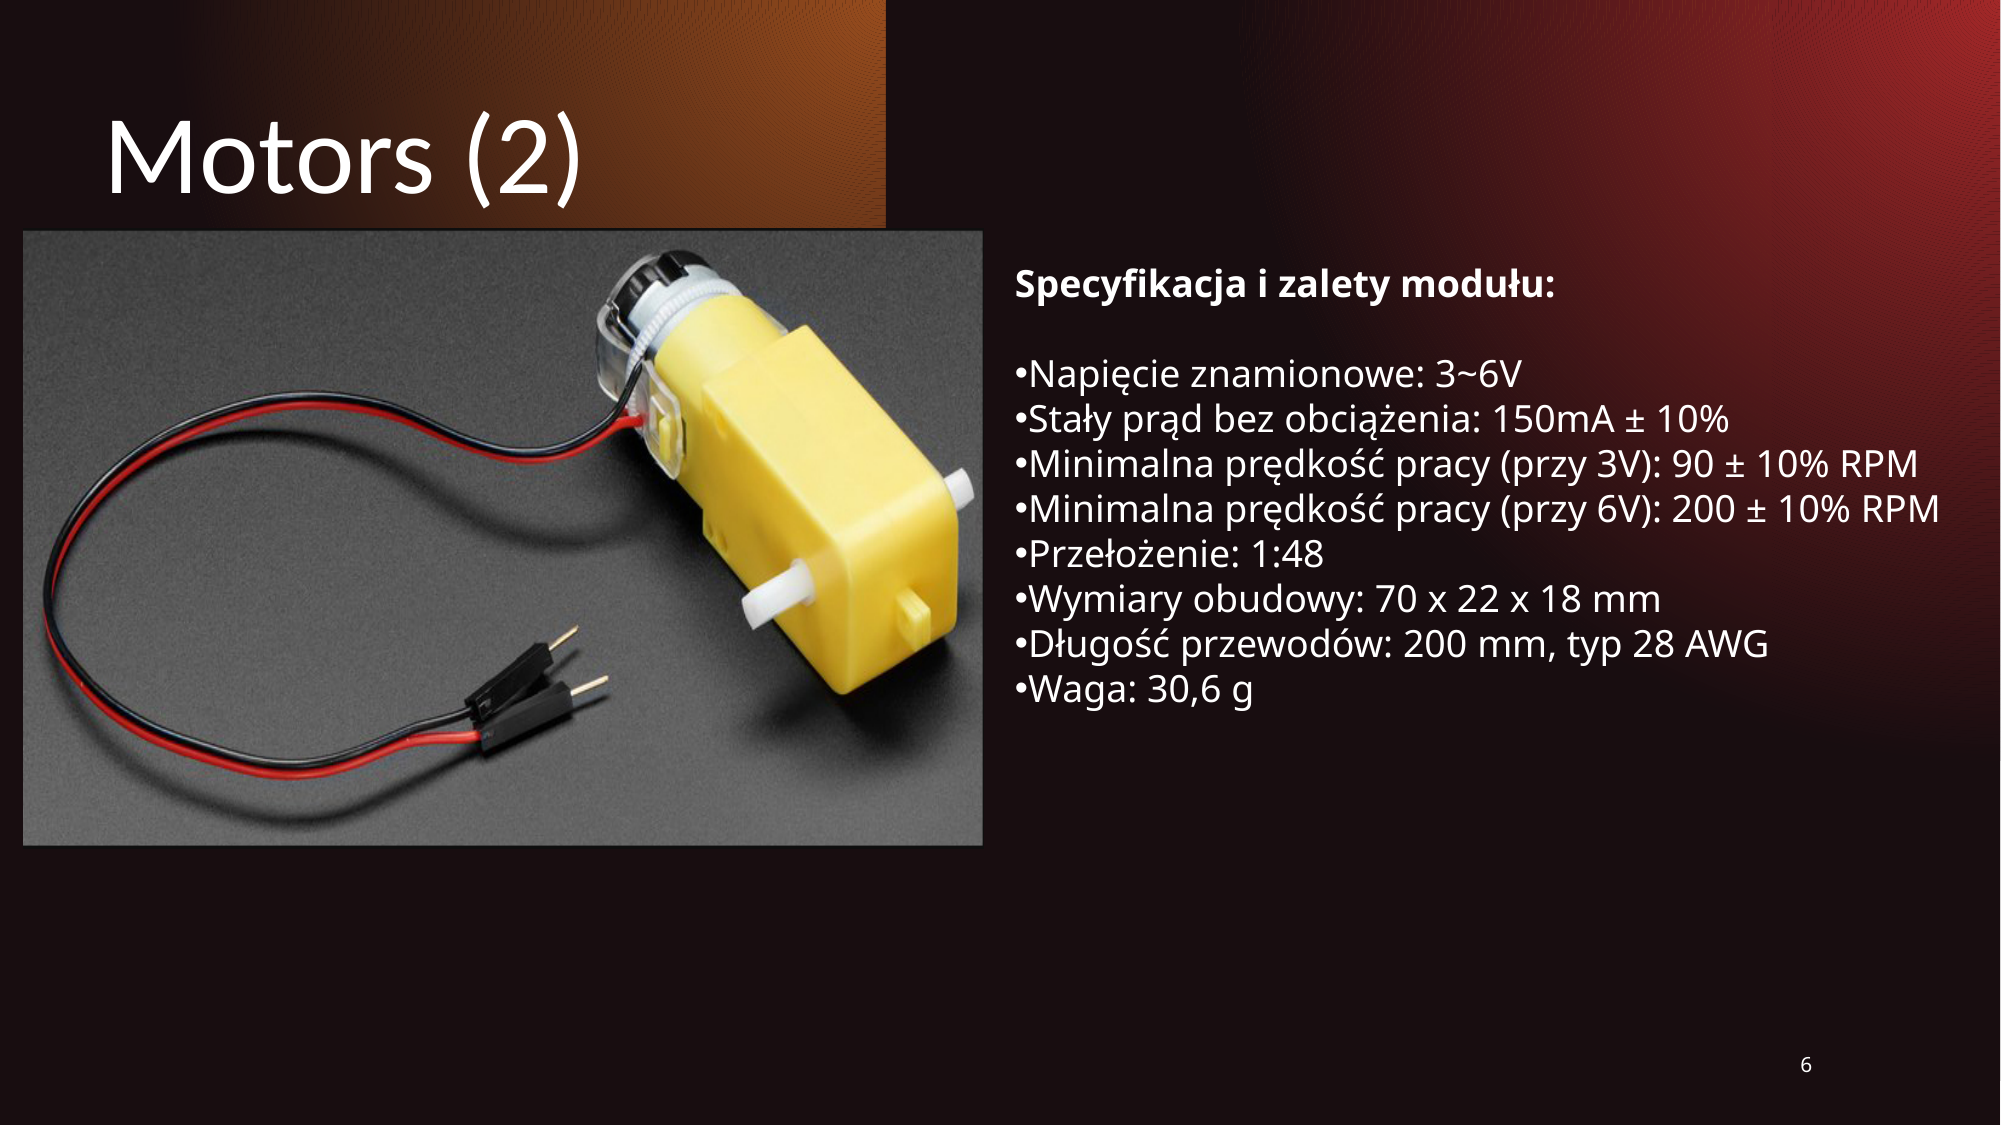

# Motors (2)
Specyfikacja i zalety modułu:
Napięcie znamionowe: 3~6V
Stały prąd bez obciążenia: 150mA ± 10%
Minimalna prędkość pracy (przy 3V): 90 ± 10% RPM
Minimalna prędkość pracy (przy 6V): 200 ± 10% RPM
Przełożenie: 1:48
Wymiary obudowy: 70 x 22 x 18 mm
Długość przewodów: 200 mm, typ 28 AWG
Waga: 30,6 g